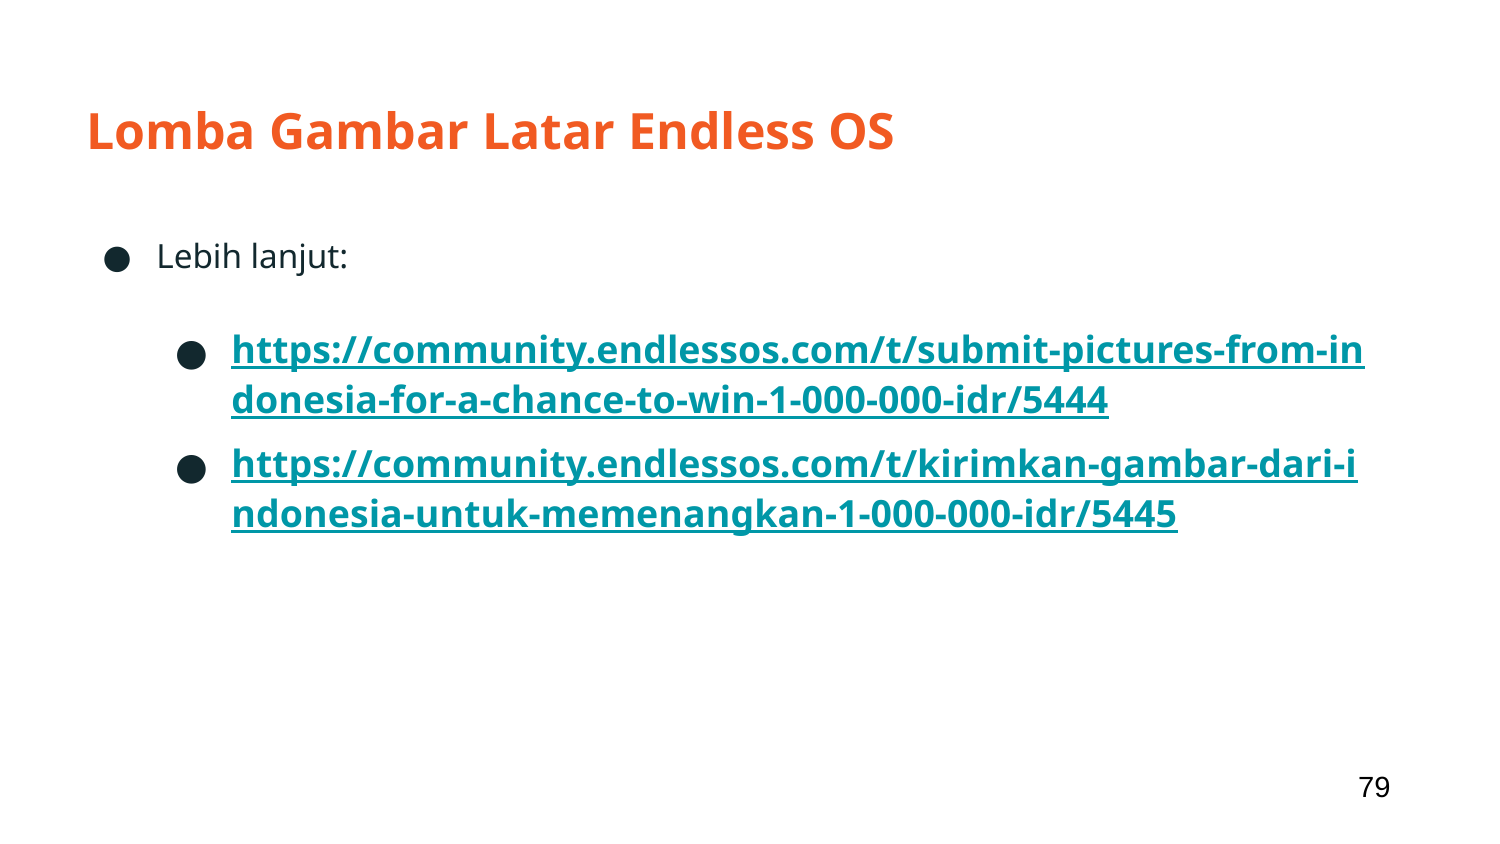

Lomba Gambar Latar Endless OS
# Lebih lanjut:
https://community.endlessos.com/t/submit-pictures-from-indonesia-for-a-chance-to-win-1-000-000-idr/5444
https://community.endlessos.com/t/kirimkan-gambar-dari-indonesia-untuk-memenangkan-1-000-000-idr/5445